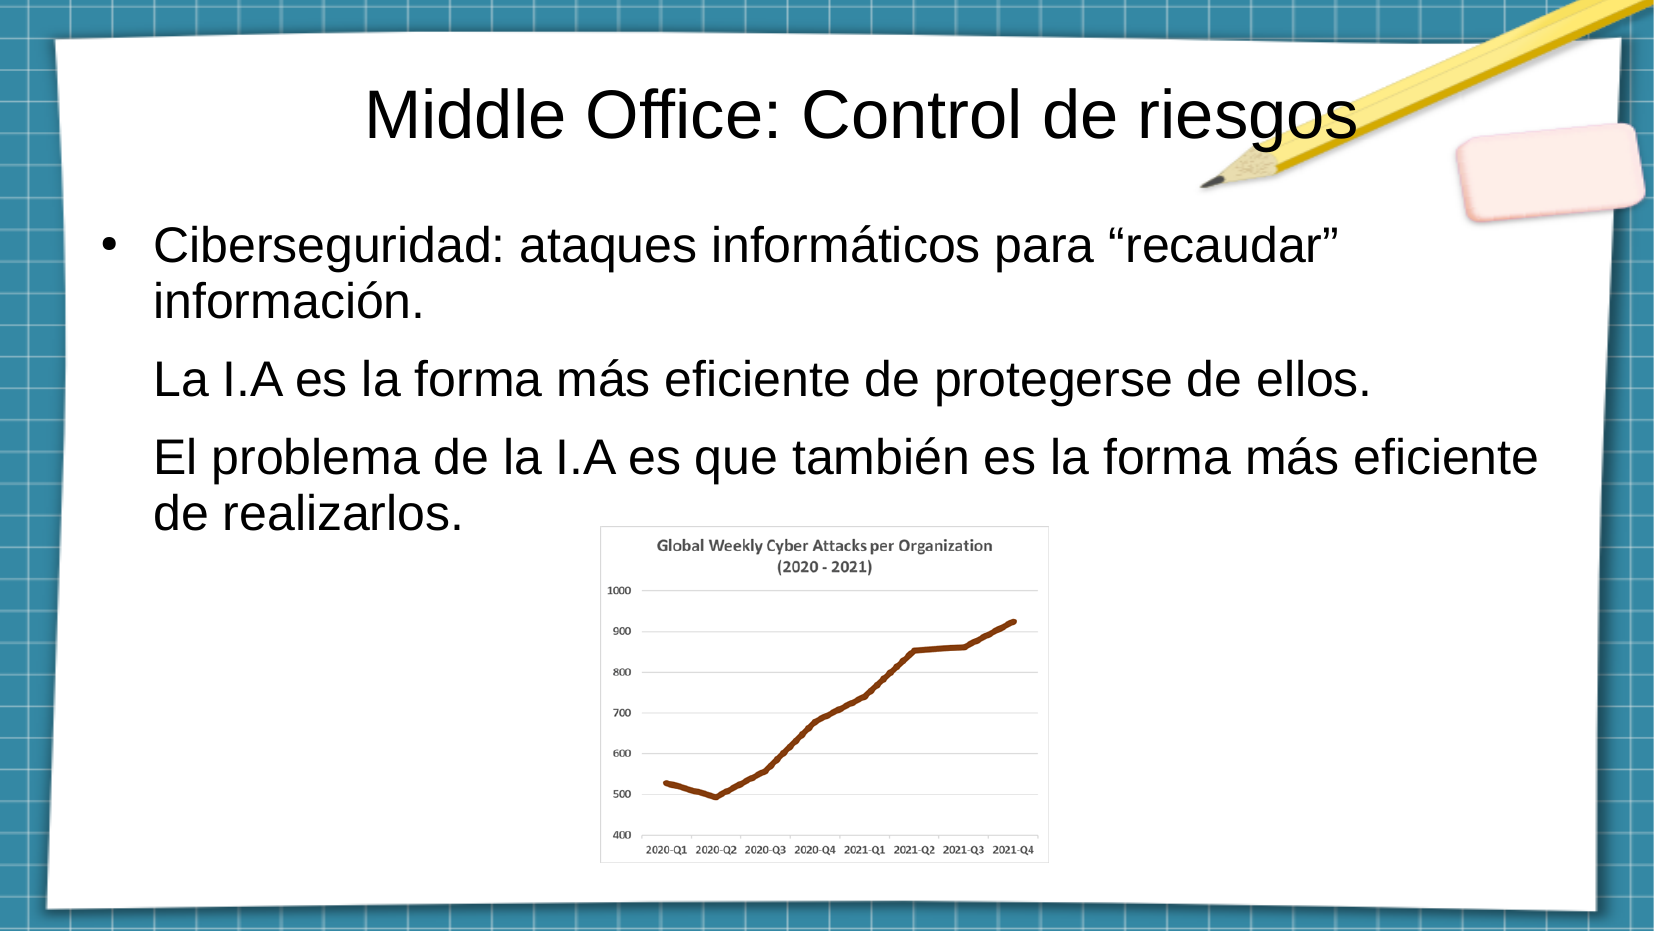

# Middle Office: Control de riesgos
Ciberseguridad: ataques informáticos para “recaudar” información.
La I.A es la forma más eficiente de protegerse de ellos.
El problema de la I.A es que también es la forma más eficiente de realizarlos.